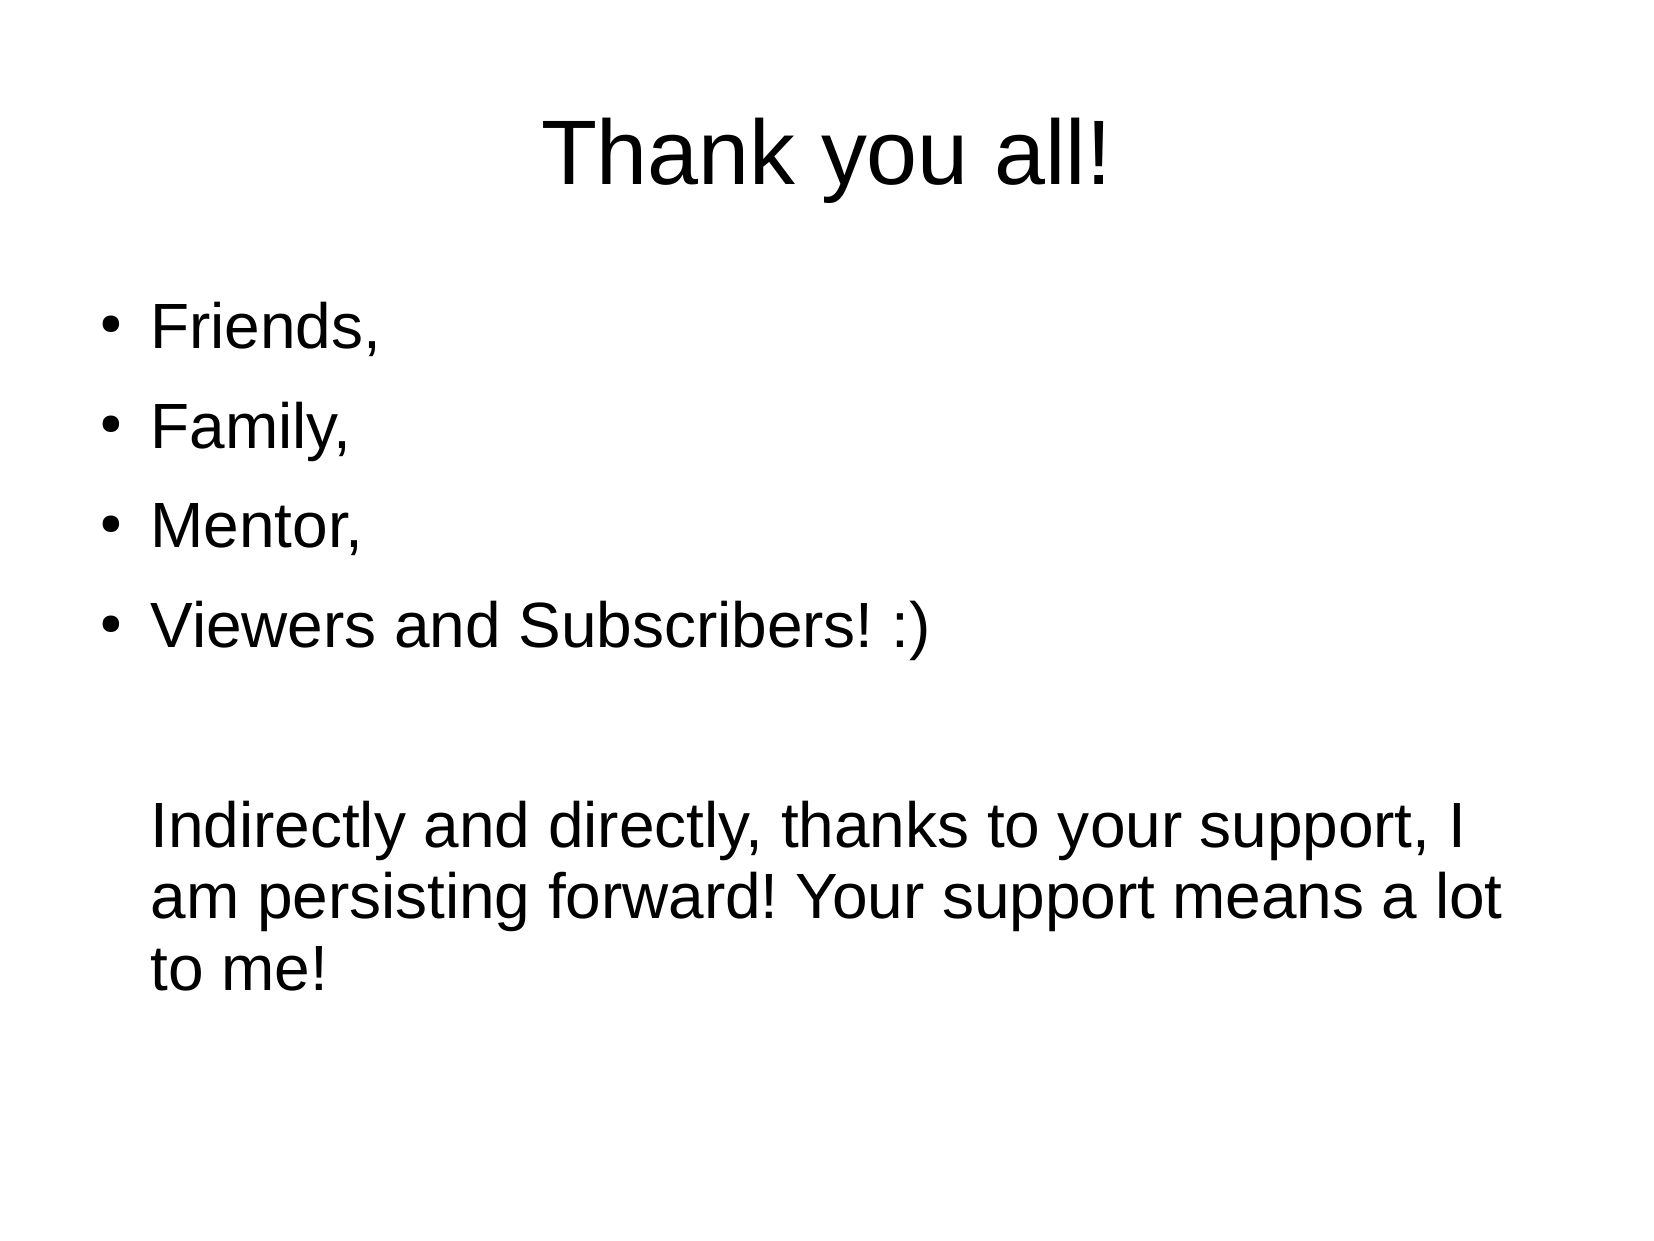

# Thank you all!
Friends,
Family,
Mentor,
Viewers and Subscribers! :)
Indirectly and directly, thanks to your support, I am persisting forward! Your support means a lot to me!